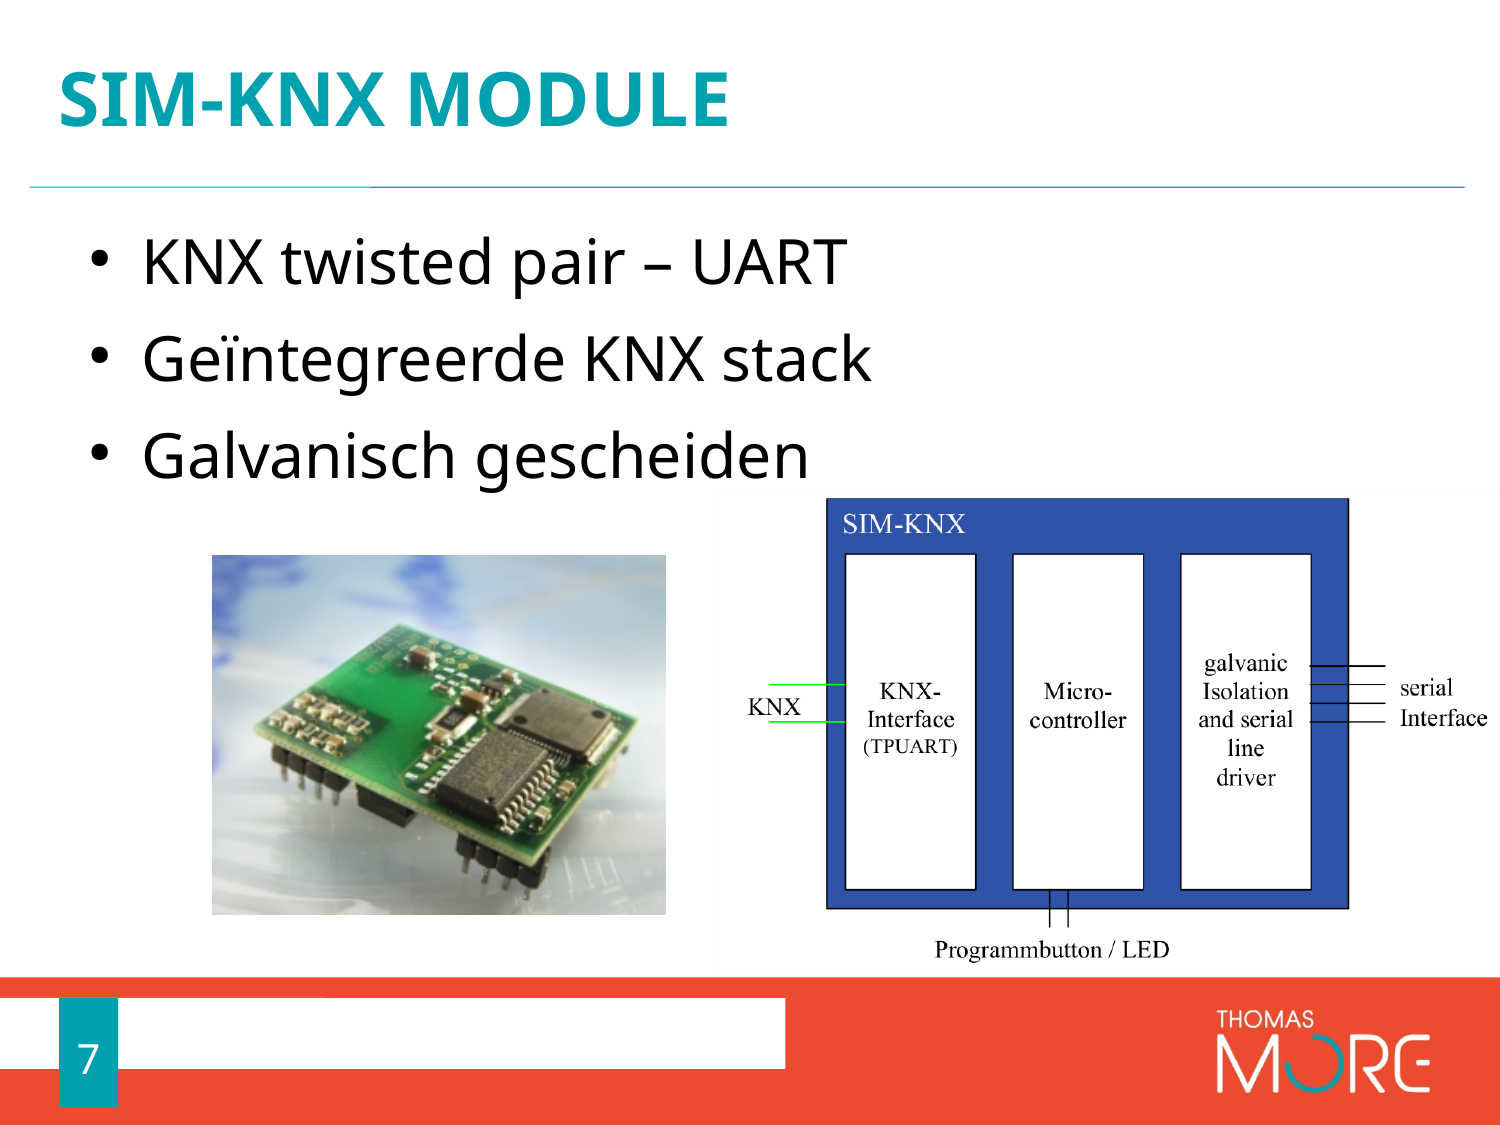

SIM-KNX module
# KNX twisted pair – UART
Geïntegreerde KNX stack
Galvanisch gescheiden